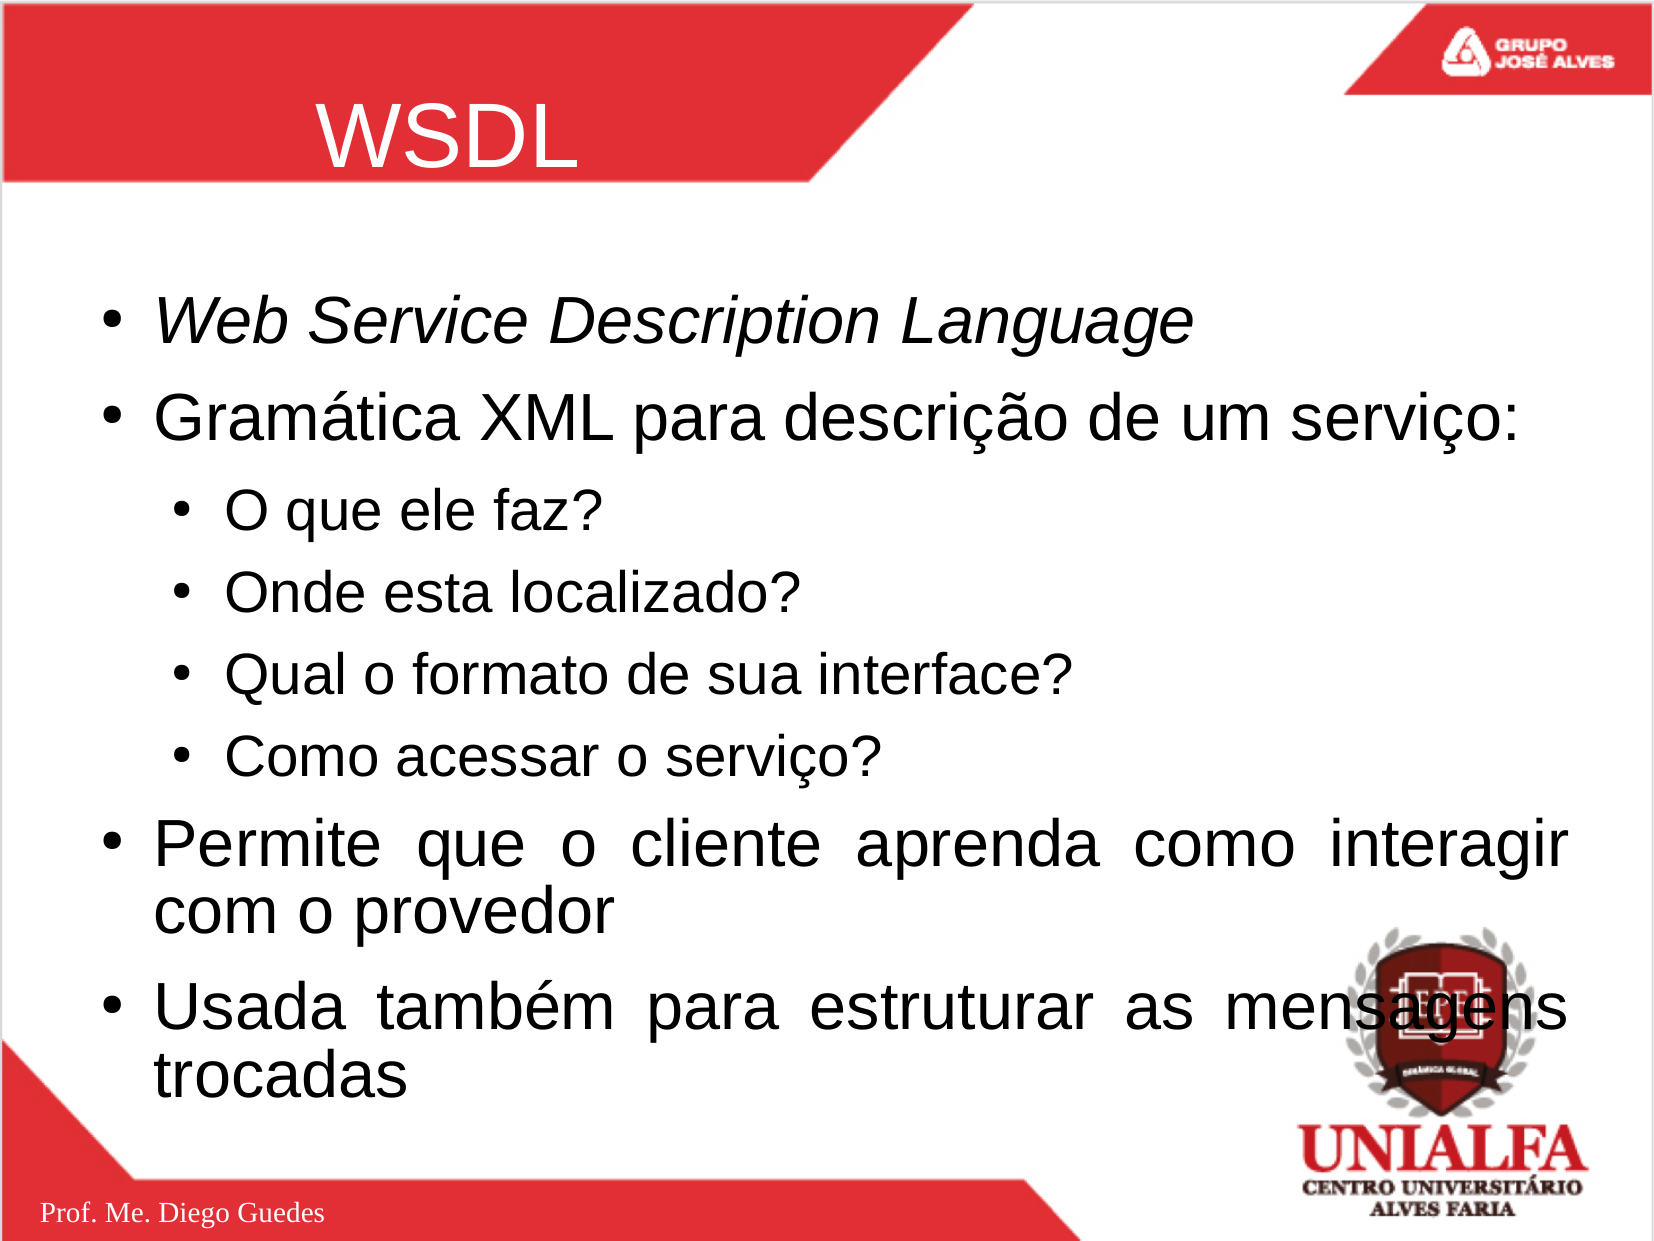

# WSDL
Web Service Description Language
Gramática XML para descrição de um serviço:
O que ele faz?
Onde esta localizado?
Qual o formato de sua interface?
Como acessar o serviço?
Permite que o cliente aprenda como interagir com o provedor
Usada também para estruturar as mensagens trocadas